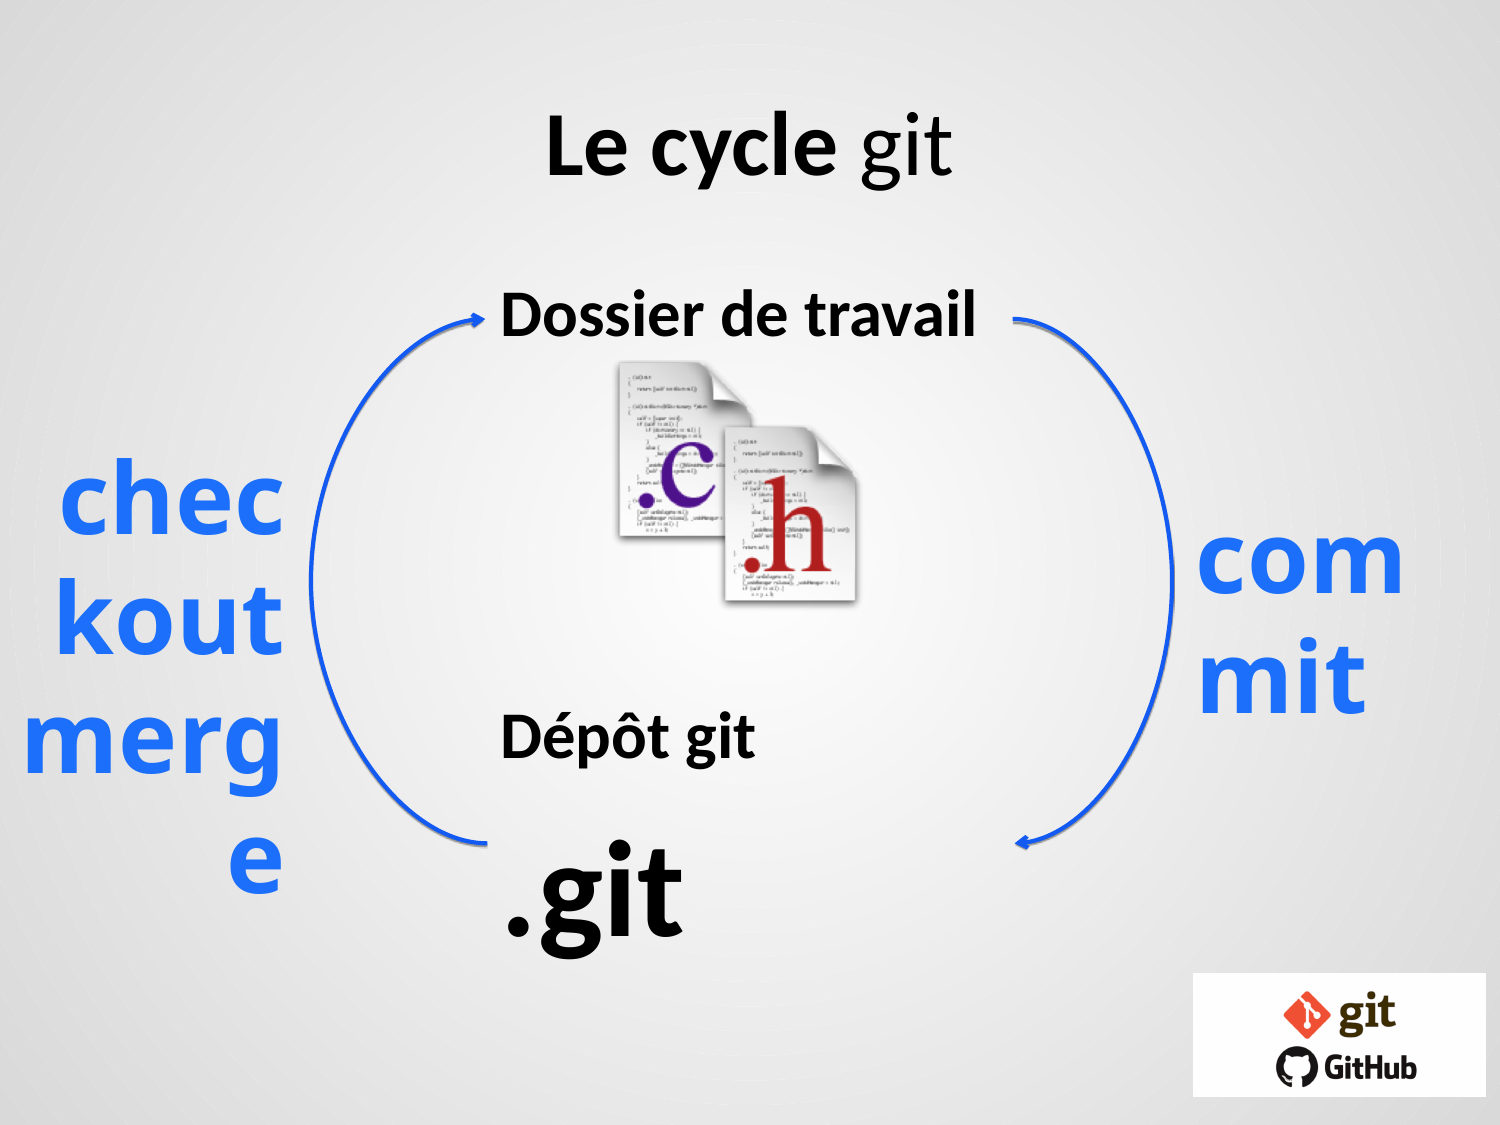

# Le cycle git
Dossier de travail
checkout
merge
commit
Dépôt git
.git